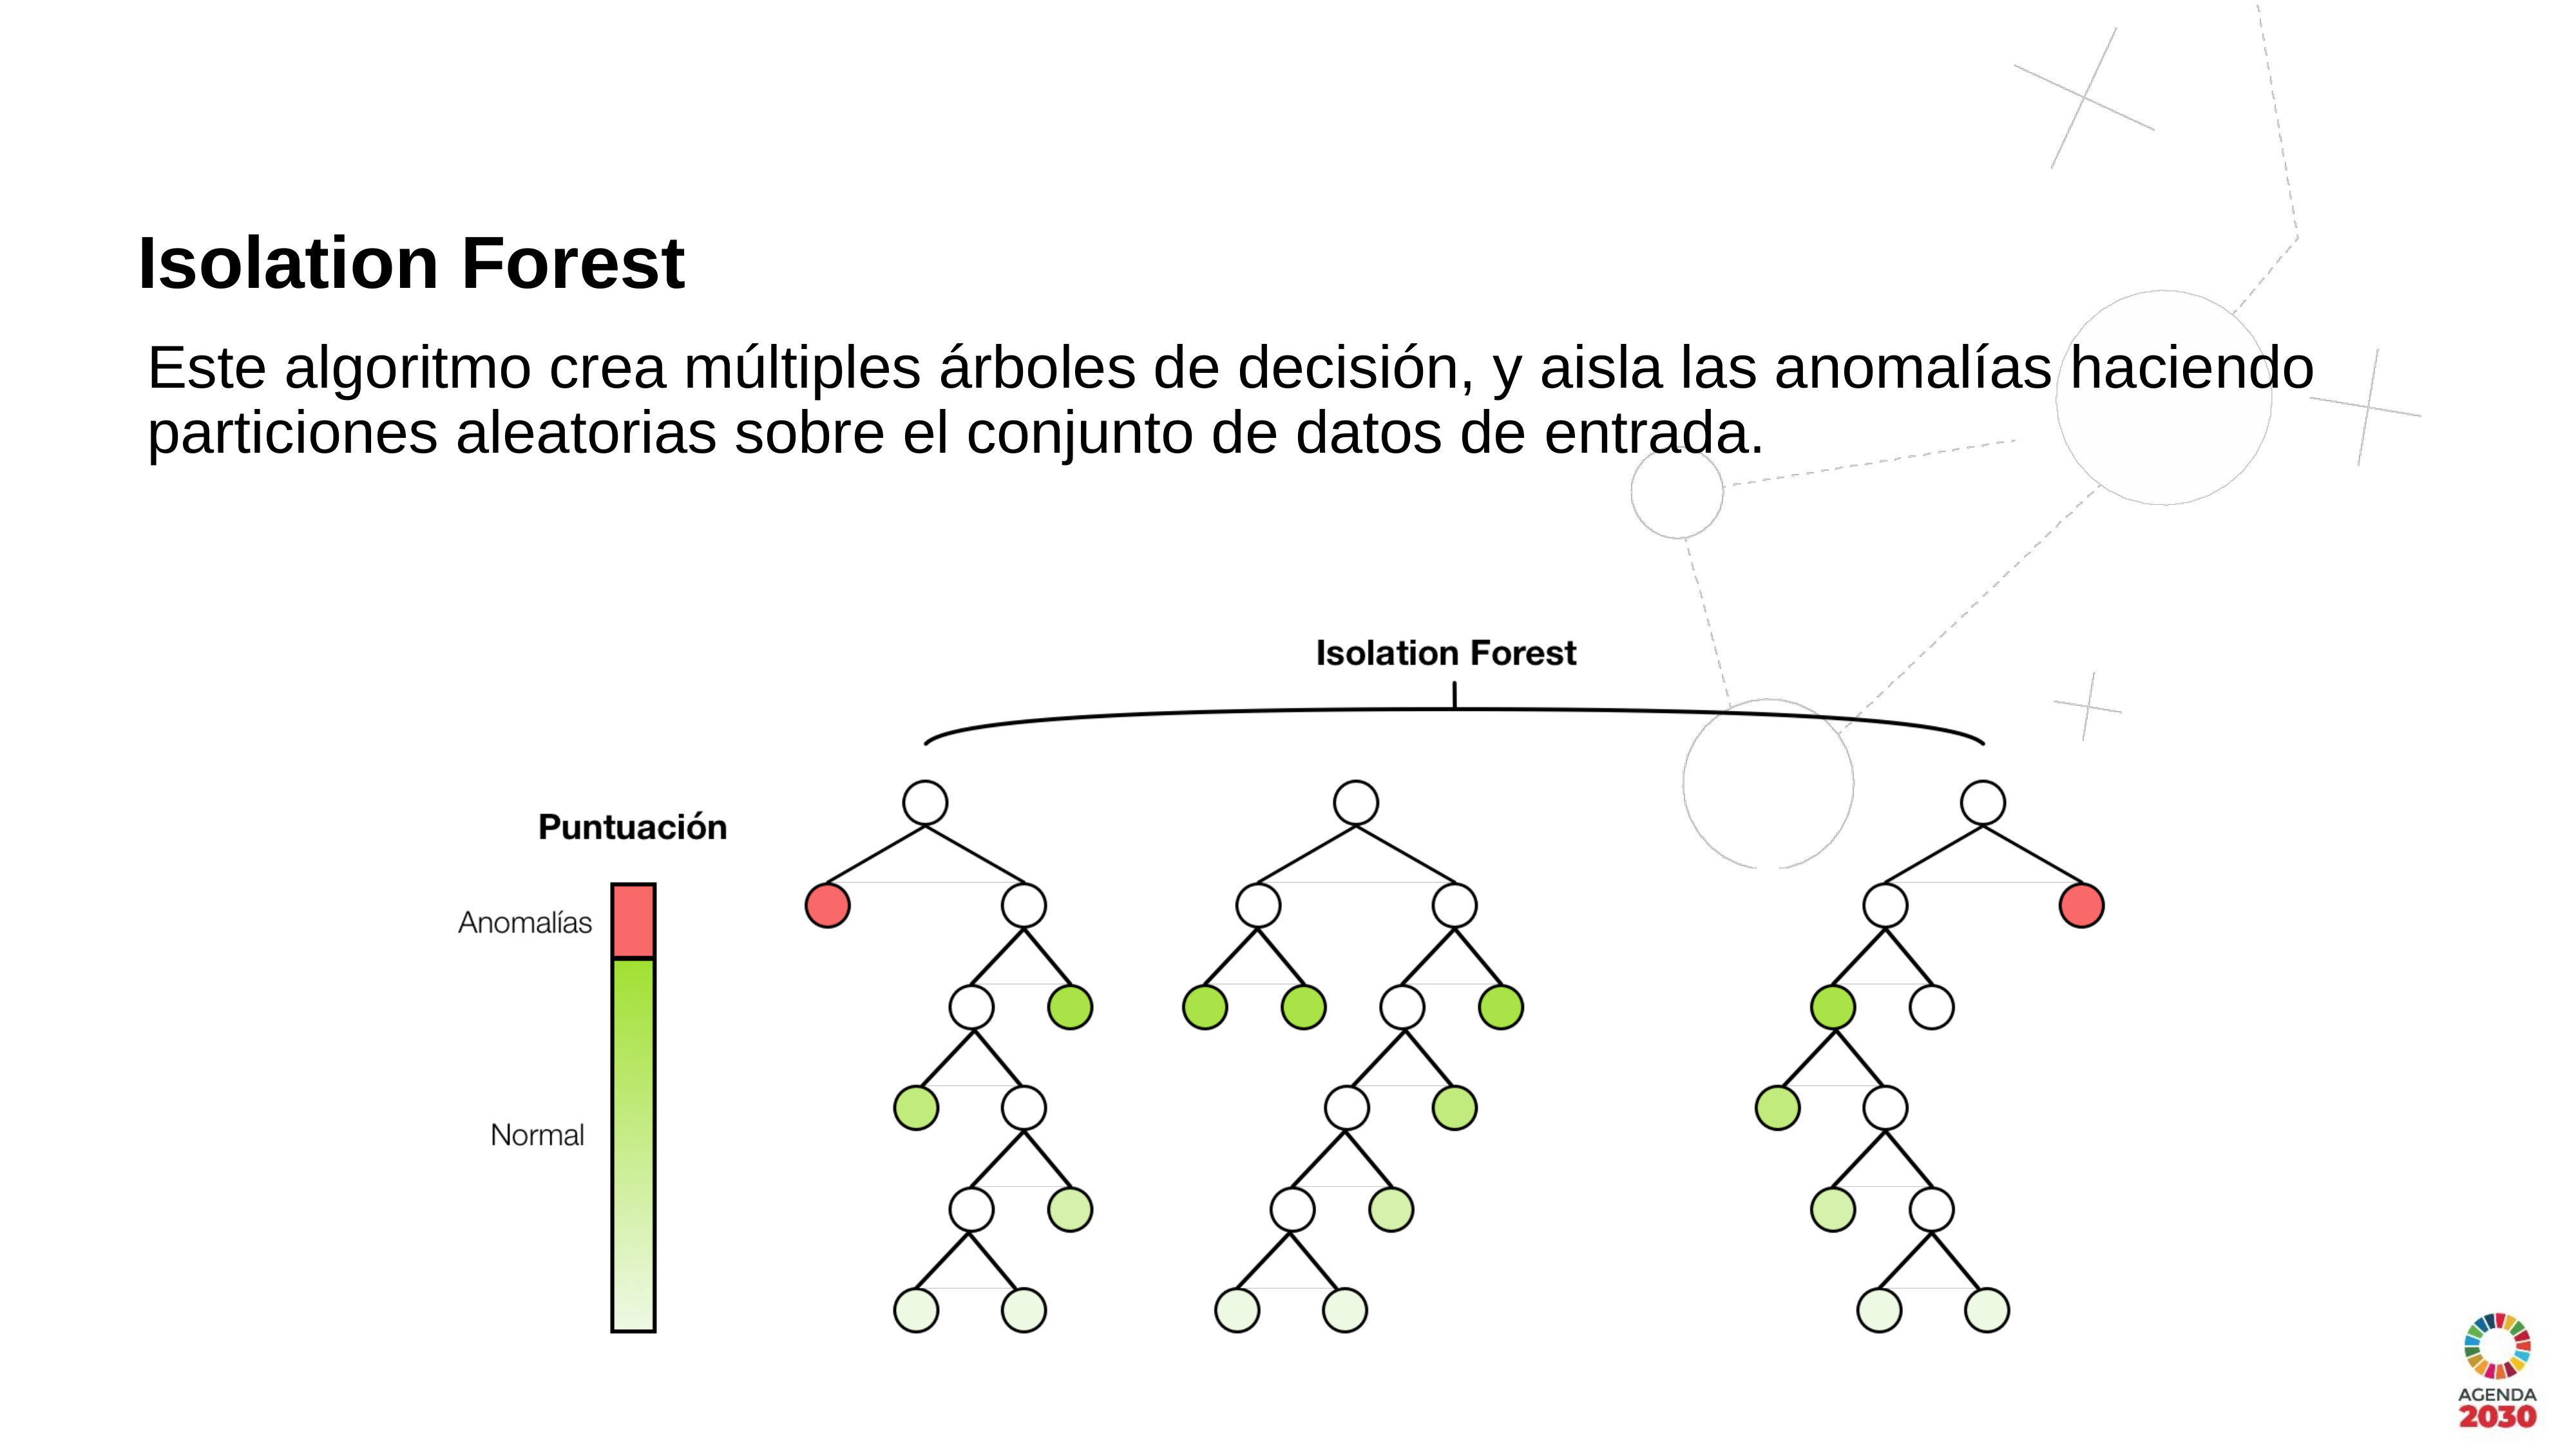

# Isolation Forest
Este algoritmo crea múltiples árboles de decisión, y aisla las anomalías haciendo particiones aleatorias sobre el conjunto de datos de entrada.